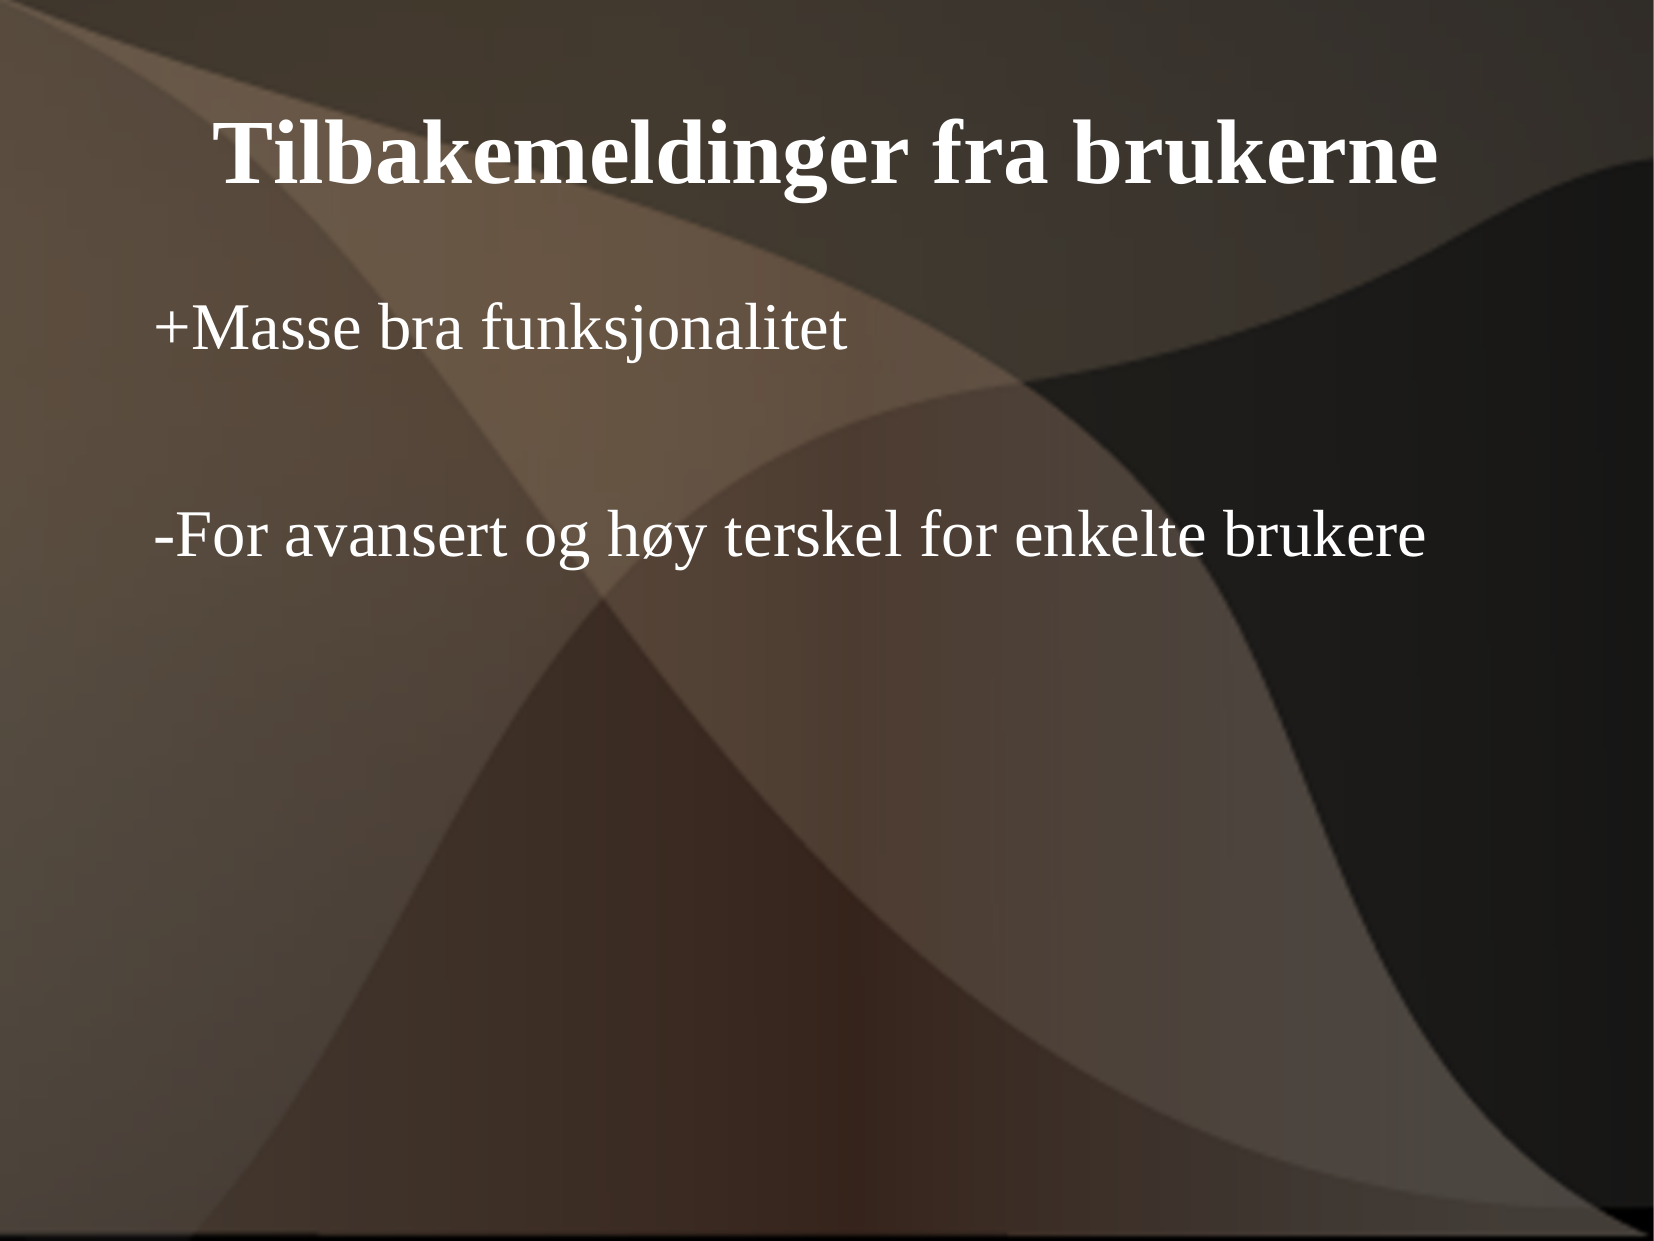

# Tilbakemeldinger fra brukerne
+Masse bra funksjonalitet
-For avansert og høy terskel for enkelte brukere